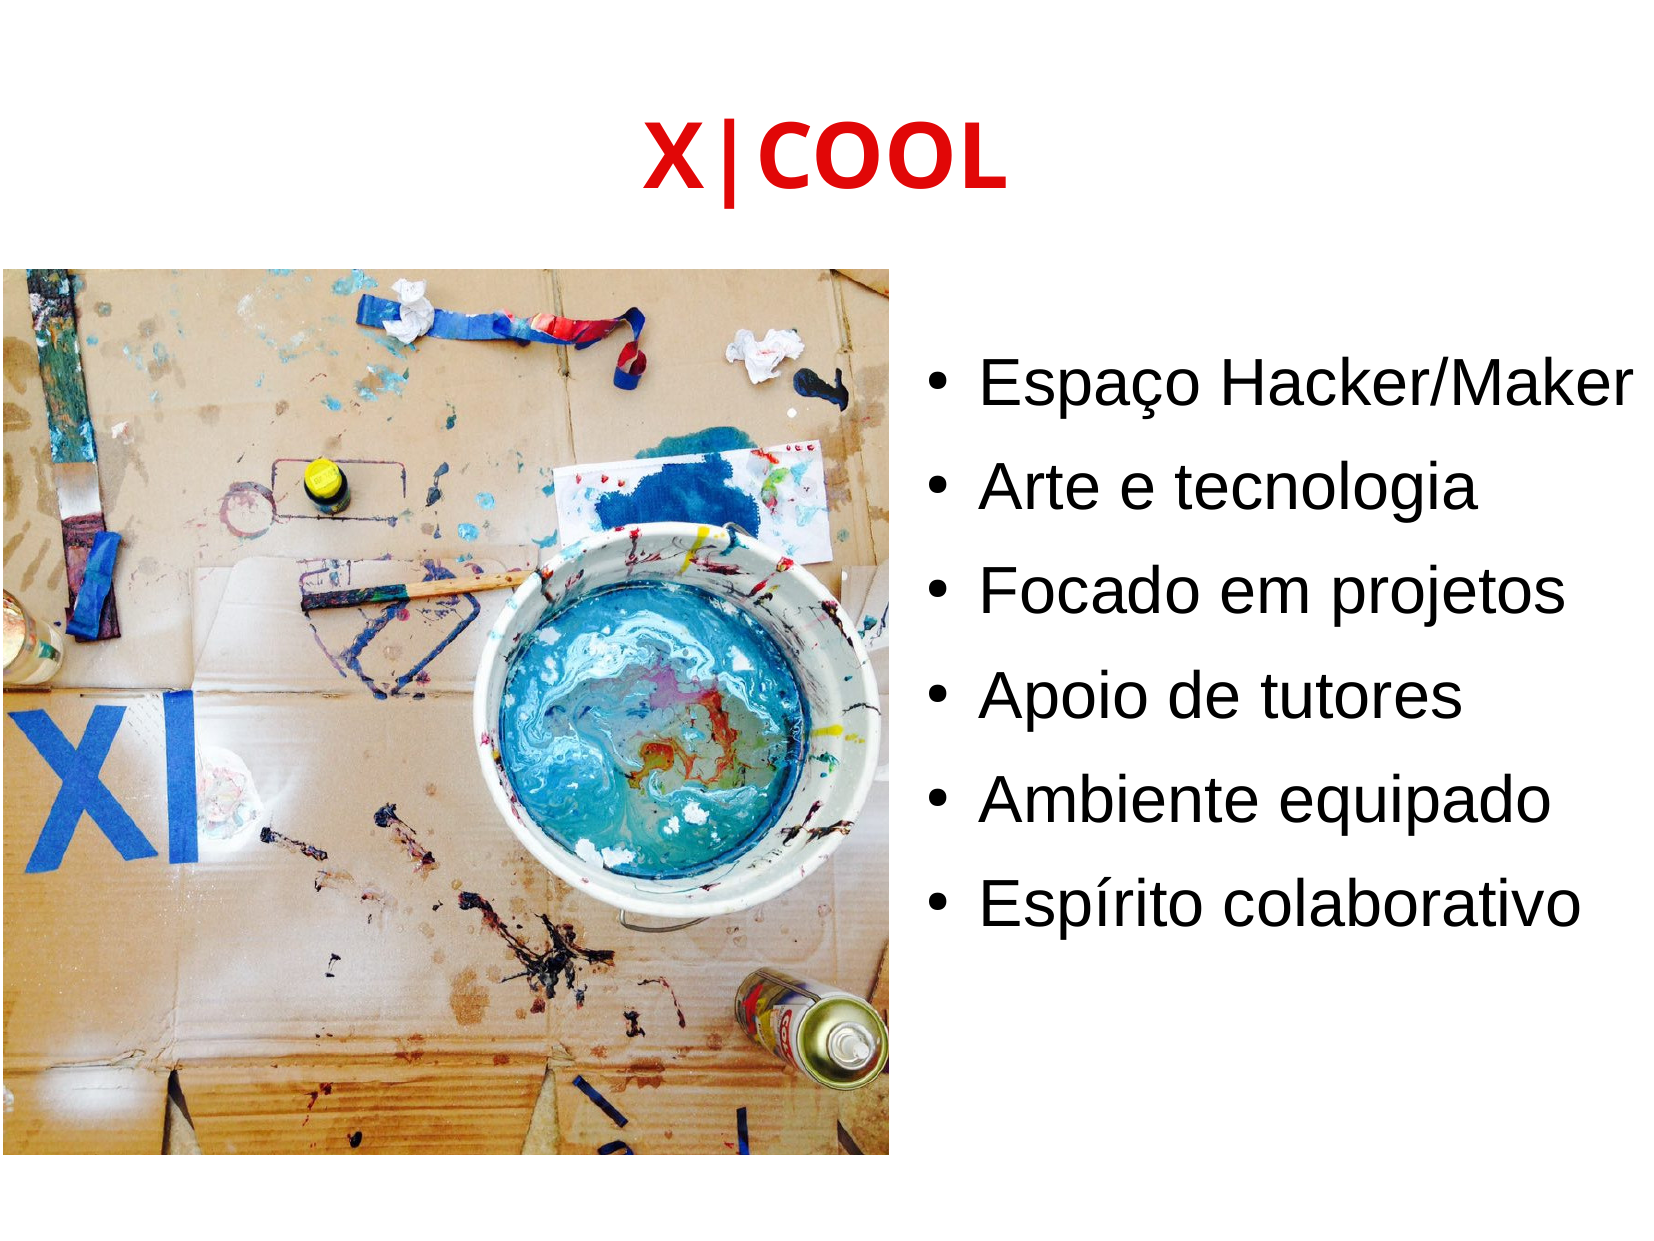

# X|COOL
Espaço Hacker/Maker
Arte e tecnologia
Focado em projetos
Apoio de tutores
Ambiente equipado
Espírito colaborativo